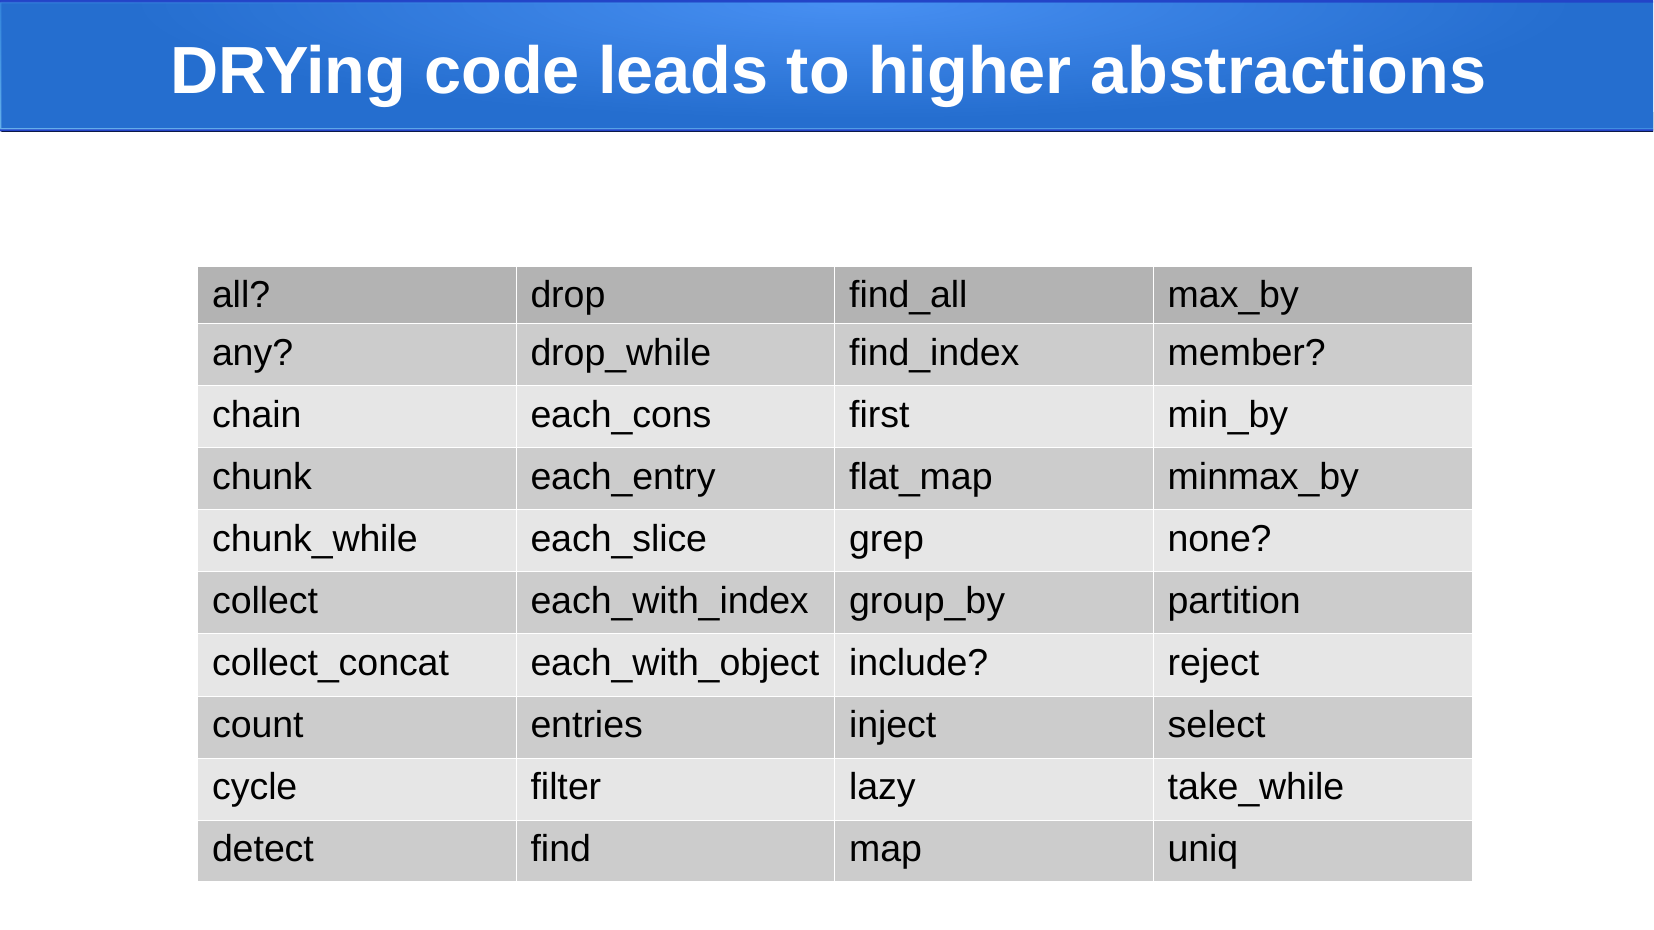

# DRYing code leads to higher abstractions
| all? | drop | find\_all | max\_by |
| --- | --- | --- | --- |
| any? | drop\_while | find\_index | member? |
| chain | each\_cons | first | min\_by |
| chunk | each\_entry | flat\_map | minmax\_by |
| chunk\_while | each\_slice | grep | none? |
| collect | each\_with\_index | group\_by | partition |
| collect\_concat | each\_with\_object | include? | reject |
| count | entries | inject | select |
| cycle | filter | lazy | take\_while |
| detect | find | map | uniq |